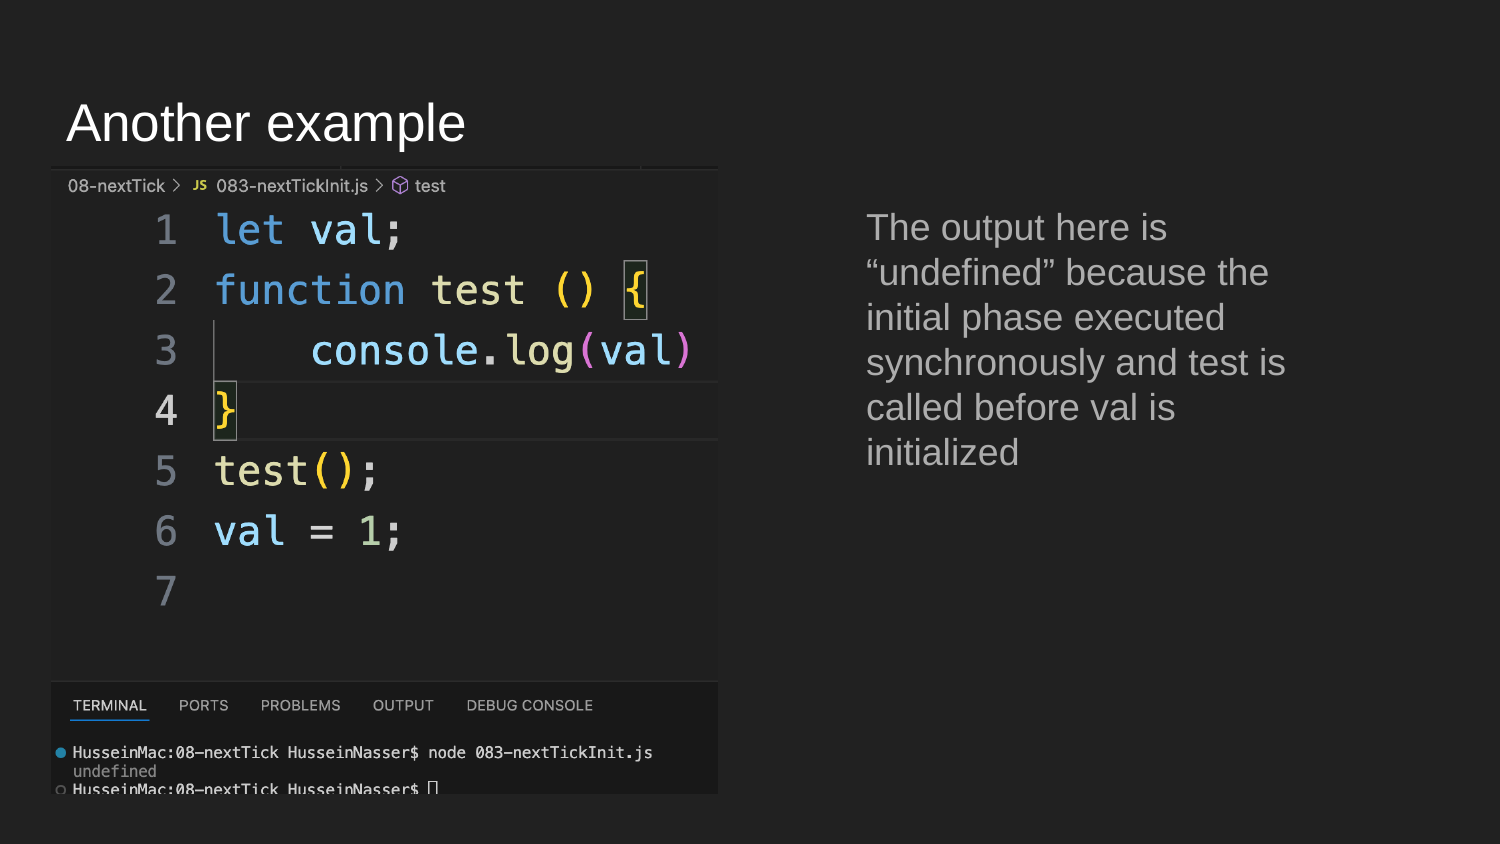

# Another example
The output here is “undefined” because the initial phase executed synchronously and test is called before val is initialized